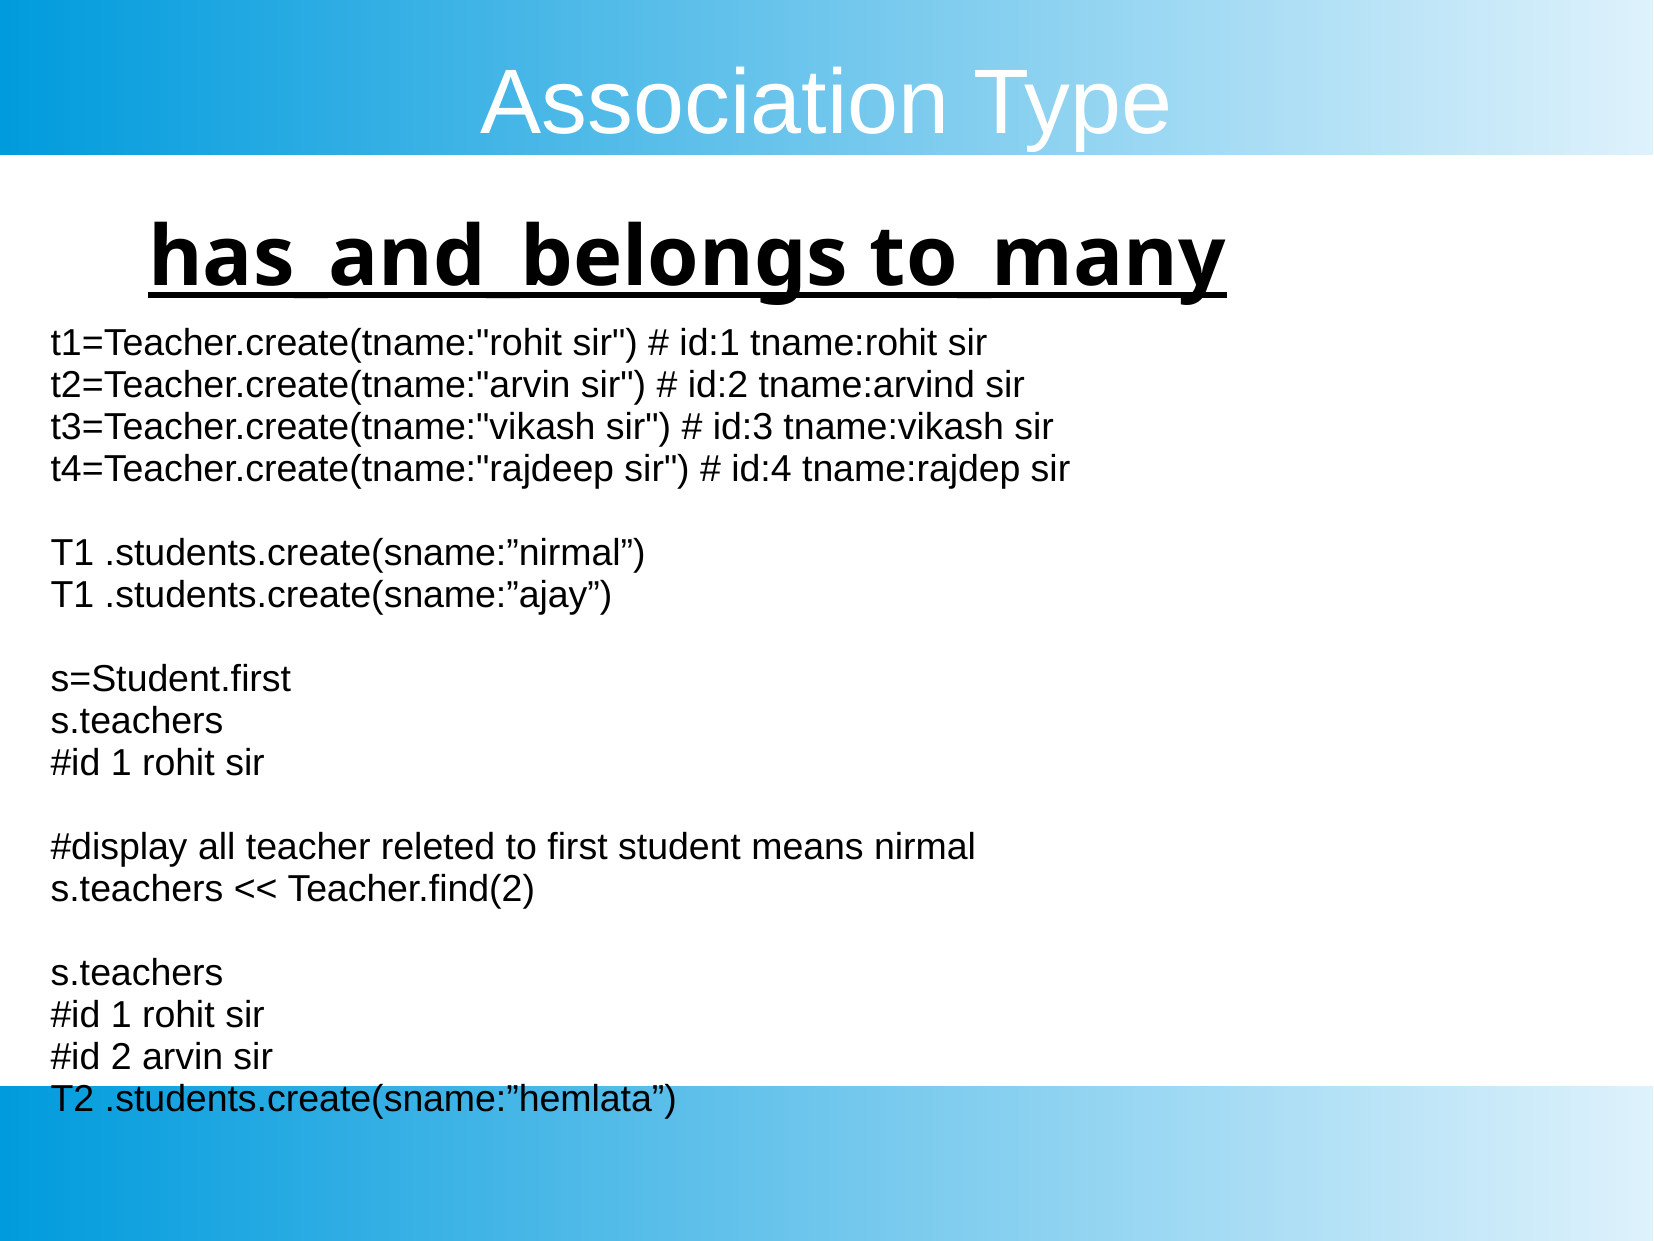

# Association Type
has_and_belongs to_many
t1=Teacher.create(tname:"rohit sir") # id:1 tname:rohit sir
t2=Teacher.create(tname:"arvin sir") # id:2 tname:arvind sir
t3=Teacher.create(tname:"vikash sir") # id:3 tname:vikash sir
t4=Teacher.create(tname:"rajdeep sir") # id:4 tname:rajdep sir
T1 .students.create(sname:”nirmal”)
T1 .students.create(sname:”ajay”)
s=Student.first
s.teachers
#id 1 rohit sir
#display all teacher releted to first student means nirmal
s.teachers << Teacher.find(2)
s.teachers
#id 1 rohit sir
#id 2 arvin sir
T2 .students.create(sname:”hemlata”)